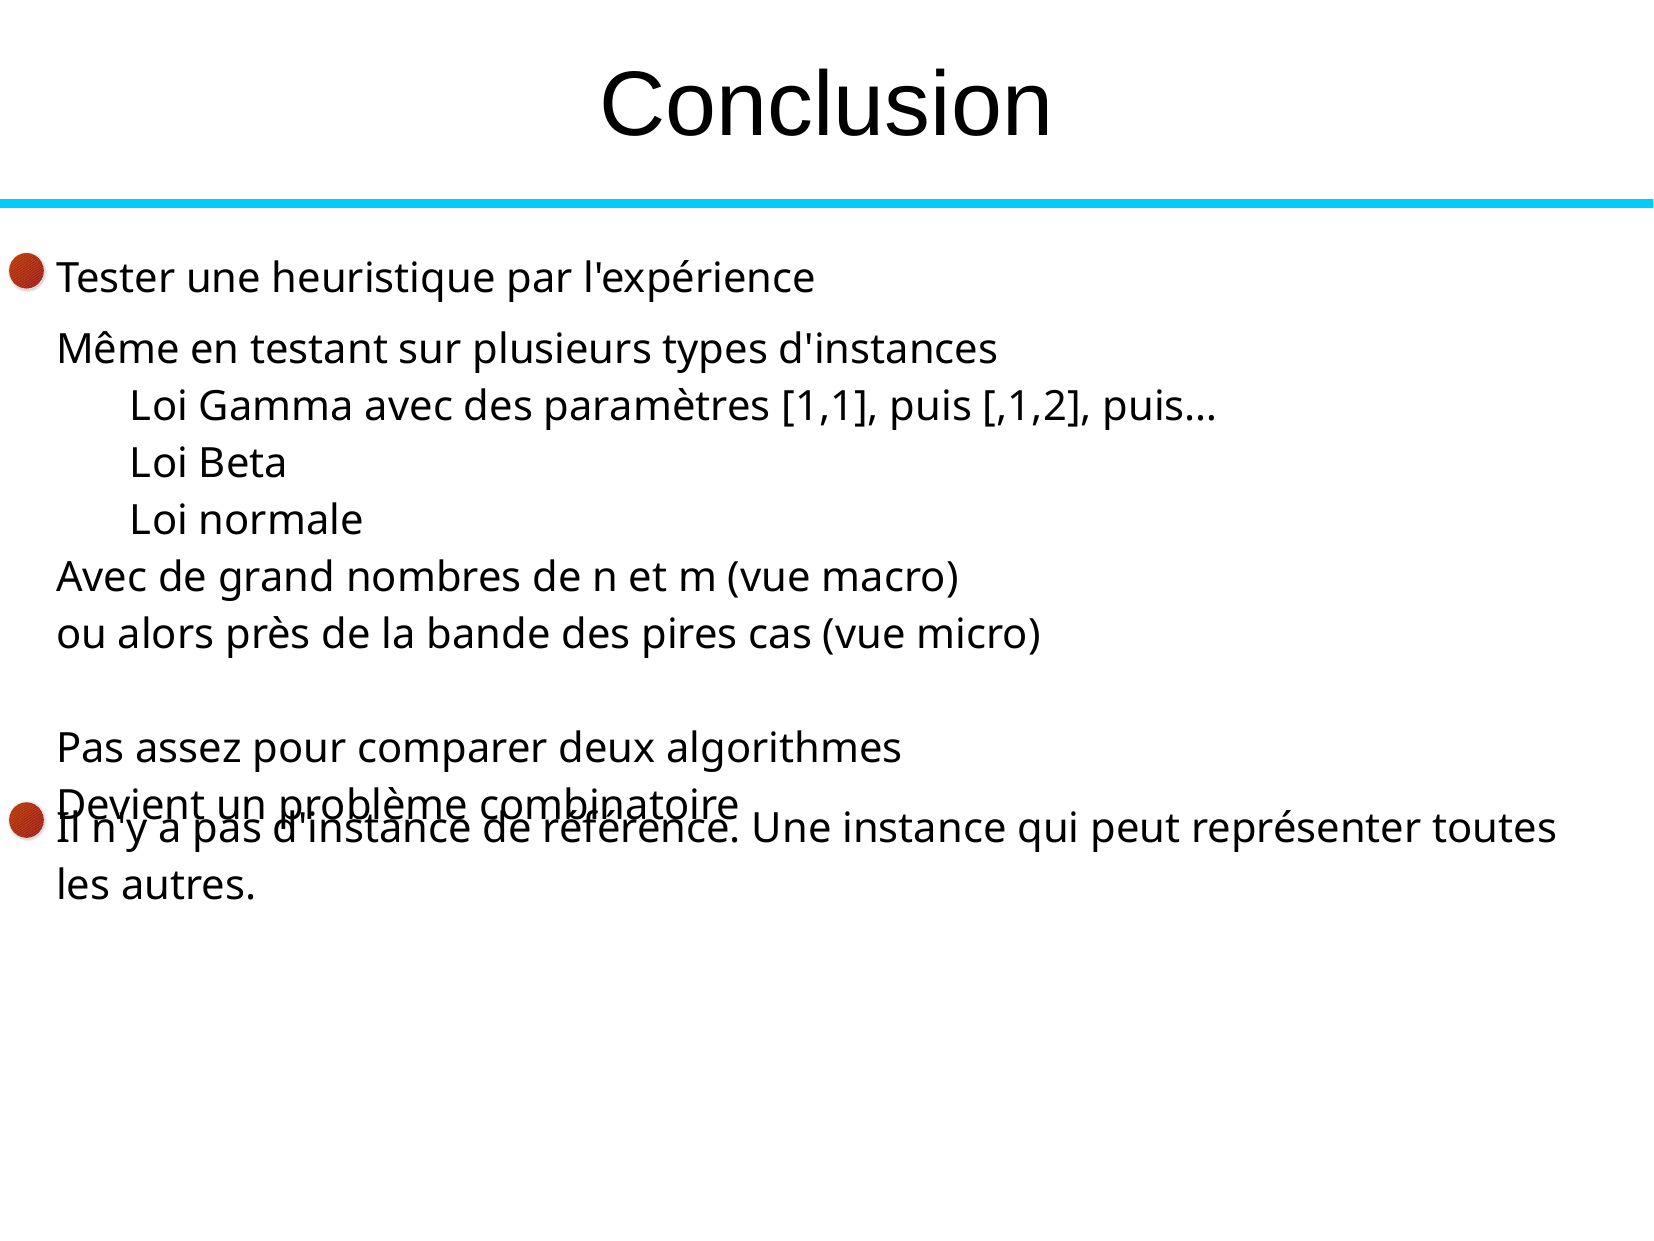

# Conclusion
Tester une heuristique par l'expérience
Même en testant sur plusieurs types d'instances
	Loi Gamma avec des paramètres [1,1], puis [,1,2], puis…
	Loi Beta
	Loi normale
Avec de grand nombres de n et m (vue macro)
ou alors près de la bande des pires cas (vue micro)
Pas assez pour comparer deux algorithmes
Devient un problème combinatoire
Il n'y a pas d'instance de référence. Une instance qui peut représenter toutes les autres.